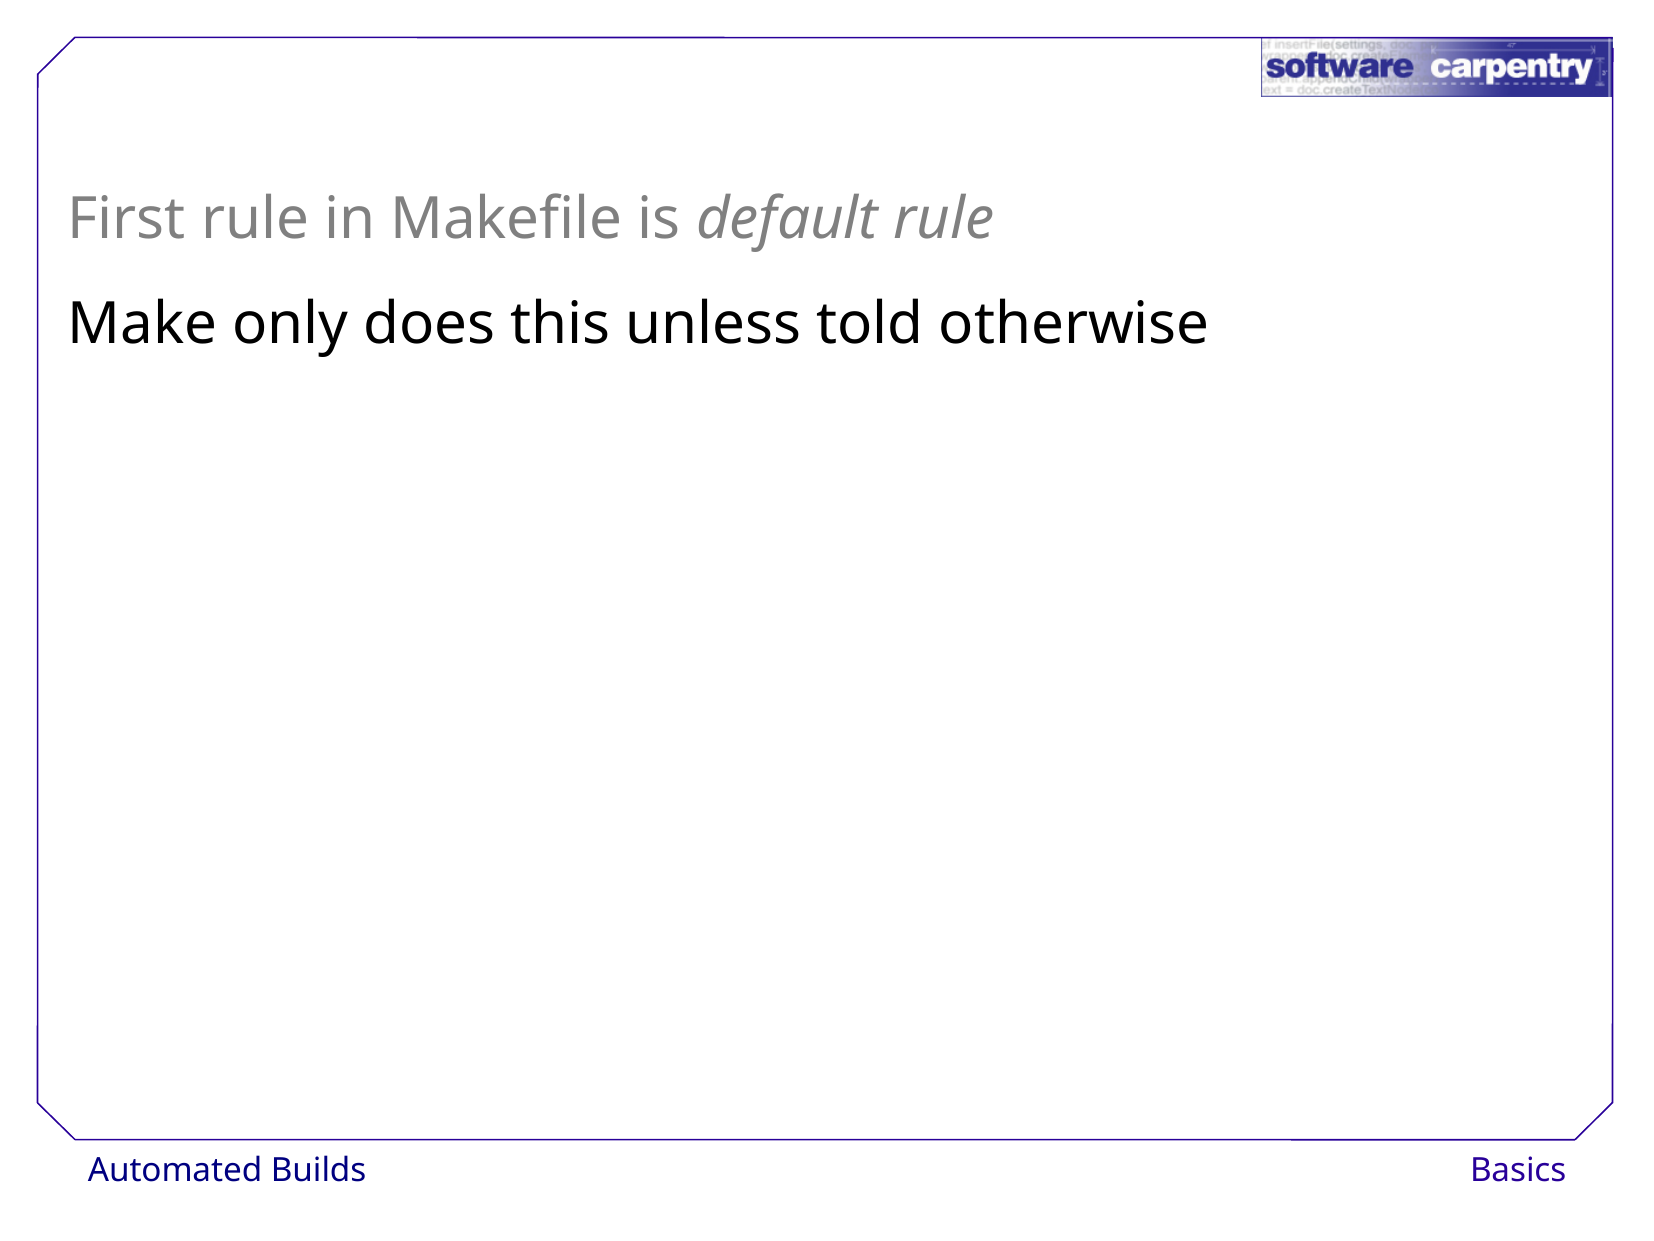

First rule in Makefile is default rule
Make only does this unless told otherwise